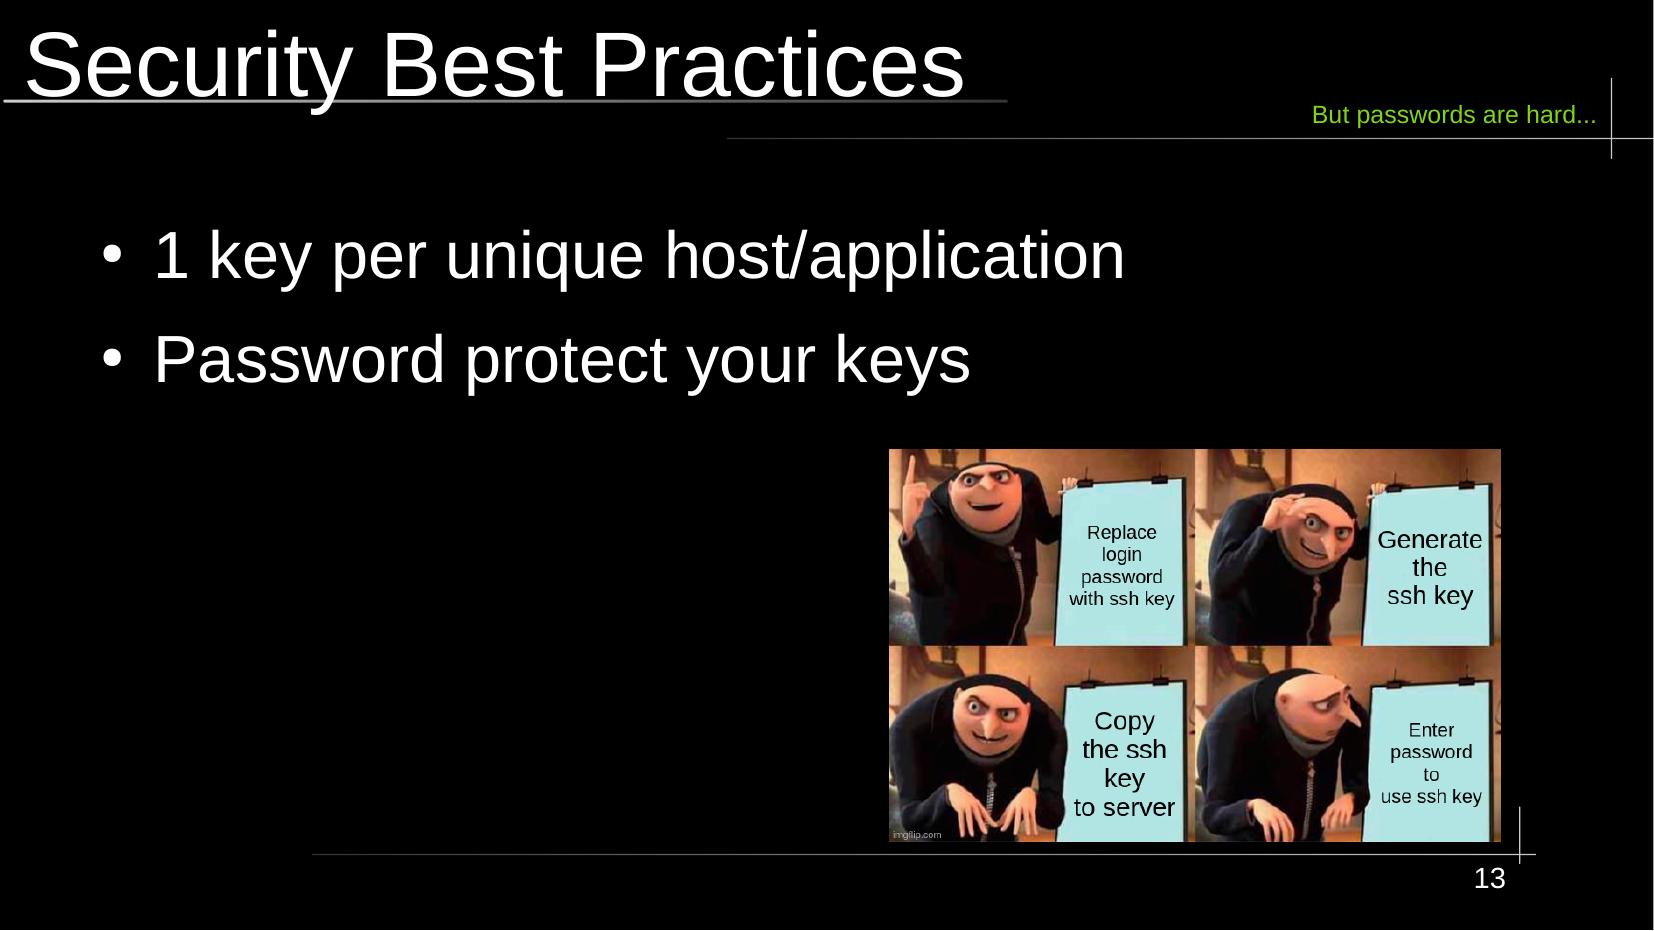

# Security Best Practices
But passwords are hard...
1 key per unique host/application
Password protect your keys
13